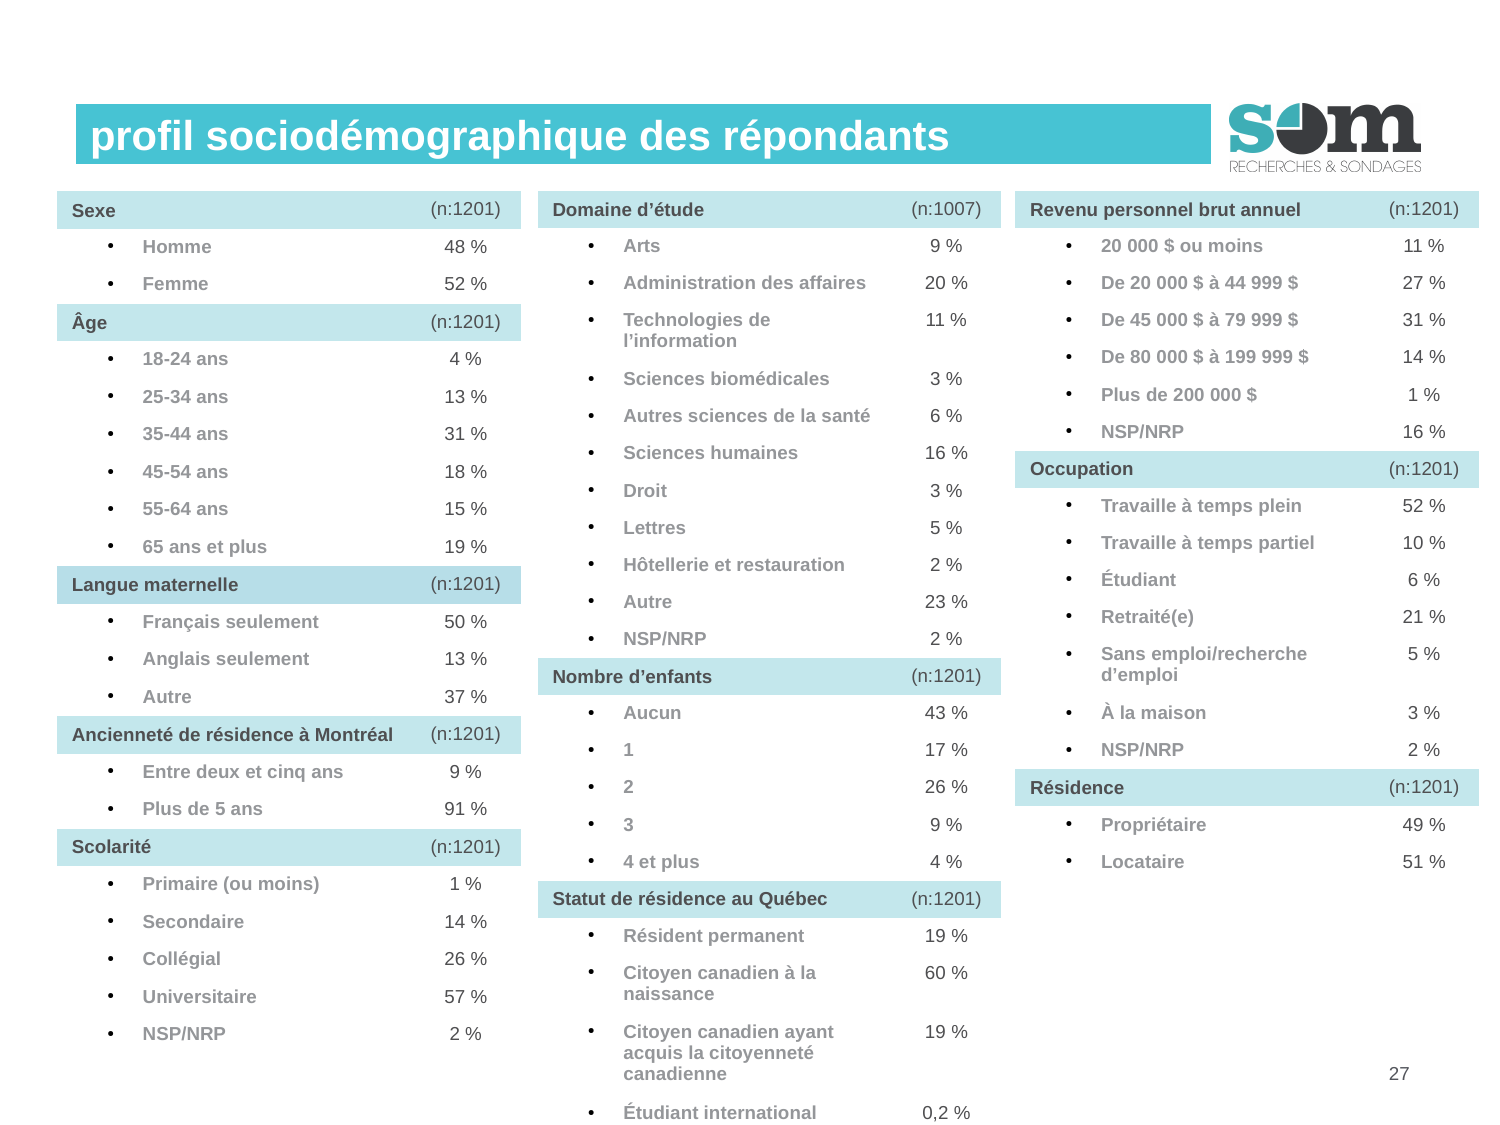

# profil sociodémographique des répondants
| Sexe | (n:1201) |
| --- | --- |
| Homme | 48 % |
| Femme | 52 % |
| Âge | (n:1201) |
| 18-24 ans | 4 % |
| 25-34 ans | 13 % |
| 35-44 ans | 31 % |
| 45-54 ans | 18 % |
| 55-64 ans | 15 % |
| 65 ans et plus | 19 % |
| Langue maternelle | (n:1201) |
| Français seulement | 50 % |
| Anglais seulement | 13 % |
| Autre | 37 % |
| Ancienneté de résidence à Montréal | (n:1201) |
| Entre deux et cinq ans | 9 % |
| Plus de 5 ans | 91 % |
| Scolarité | (n:1201) |
| Primaire (ou moins) | 1 % |
| Secondaire | 14 % |
| Collégial | 26 % |
| Universitaire | 57 % |
| NSP/NRP | 2 % |
| Domaine d’étude | (n:1007) |
| --- | --- |
| Arts | 9 % |
| Administration des affaires | 20 % |
| Technologies de l’information | 11 % |
| Sciences biomédicales | 3 % |
| Autres sciences de la santé | 6 % |
| Sciences humaines | 16 % |
| Droit | 3 % |
| Lettres | 5 % |
| Hôtellerie et restauration | 2 % |
| Autre | 23 % |
| NSP/NRP | 2 % |
| Nombre d’enfants | (n:1201) |
| Aucun | 43 % |
| 1 | 17 % |
| 2 | 26 % |
| 3 | 9 % |
| 4 et plus | 4 % |
| Statut de résidence au Québec | (n:1201) |
| Résident permanent | 19 % |
| Citoyen canadien à la naissance | 60 % |
| Citoyen canadien ayant acquis la citoyenneté canadienne | 19 % |
| Étudiant international | 0,2 % |
| Autre | 1 % |
| NSP/NRP | 1 % |
| Revenu personnel brut annuel | (n:1201) |
| --- | --- |
| 20 000 $ ou moins | 11 % |
| De 20 000 $ à 44 999 $ | 27 % |
| De 45 000 $ à 79 999 $ | 31 % |
| De 80 000 $ à 199 999 $ | 14 % |
| Plus de 200 000 $ | 1 % |
| NSP/NRP | 16 % |
| Occupation | (n:1201) |
| Travaille à temps plein | 52 % |
| Travaille à temps partiel | 10 % |
| Étudiant | 6 % |
| Retraité(e) | 21 % |
| Sans emploi/recherche d’emploi | 5 % |
| À la maison | 3 % |
| NSP/NRP | 2 % |
| Résidence | (n:1201) |
| Propriétaire | 49 % |
| Locataire | 51 % |